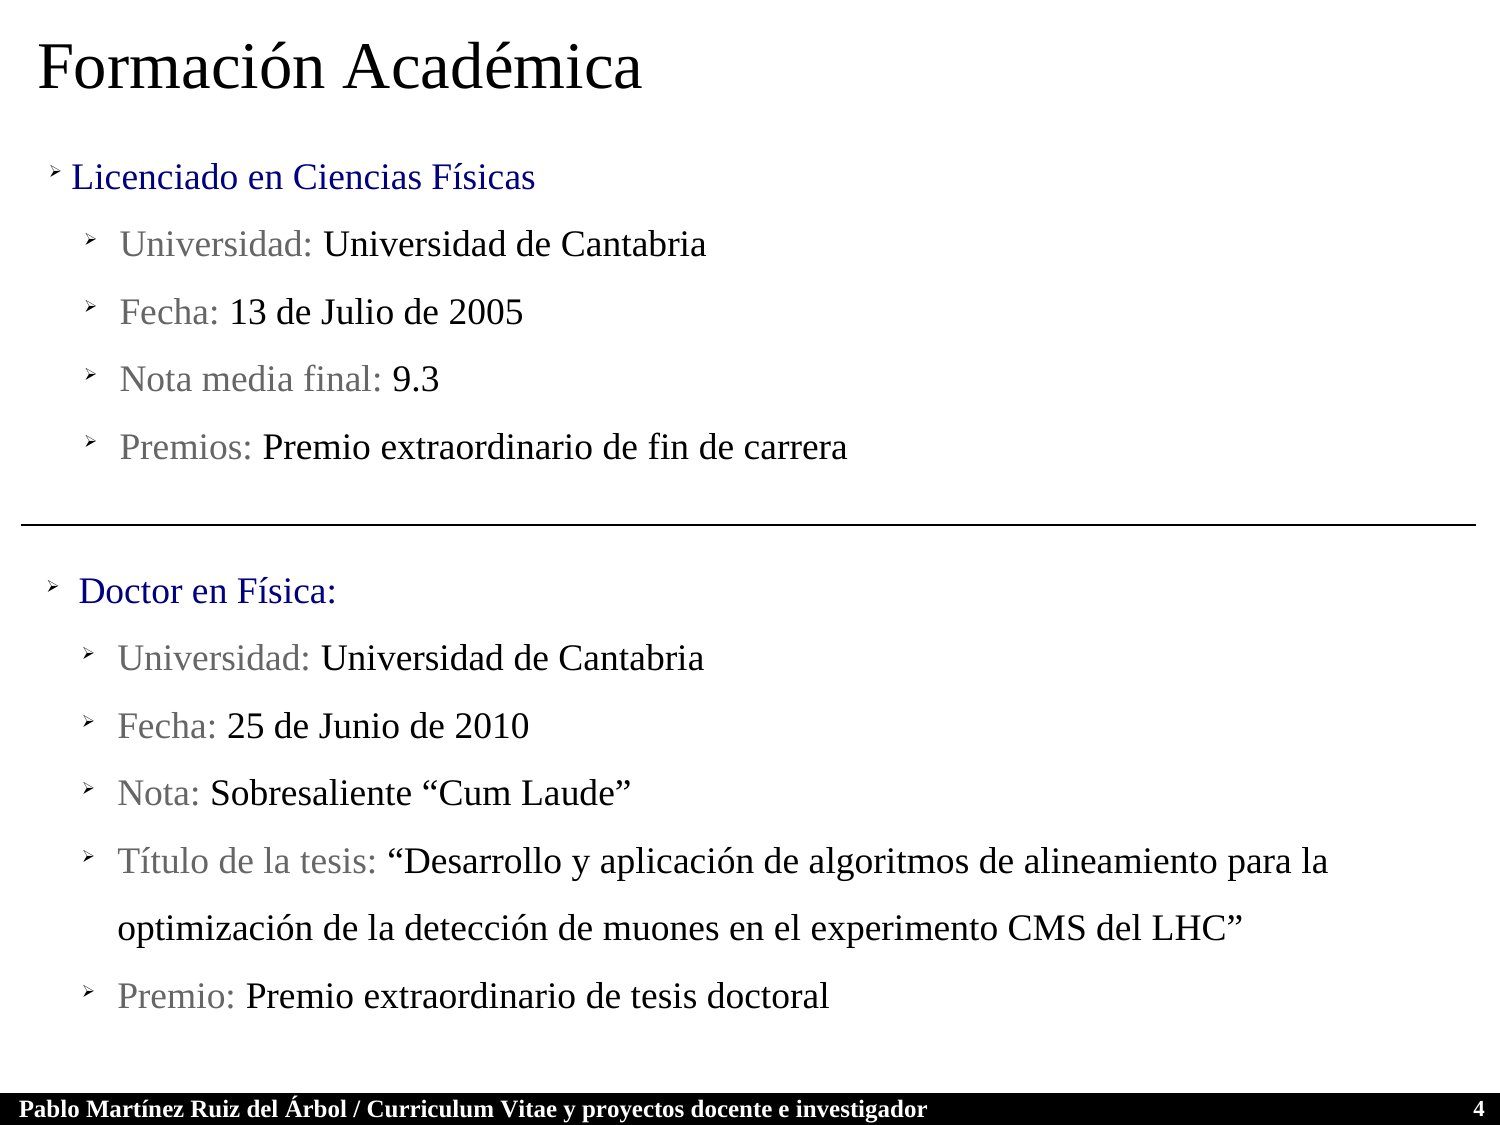

Formación Académica
 Licenciado en Ciencias Físicas
Universidad: Universidad de Cantabria
Fecha: 13 de Julio de 2005
Nota media final: 9.3
Premios: Premio extraordinario de fin de carrera
 Doctor en Física:
Universidad: Universidad de Cantabria
Fecha: 25 de Junio de 2010
Nota: Sobresaliente “Cum Laude”
Título de la tesis: “Desarrollo y aplicación de algoritmos de alineamiento para la optimización de la detección de muones en el experimento CMS del LHC”
Premio: Premio extraordinario de tesis doctoral
4